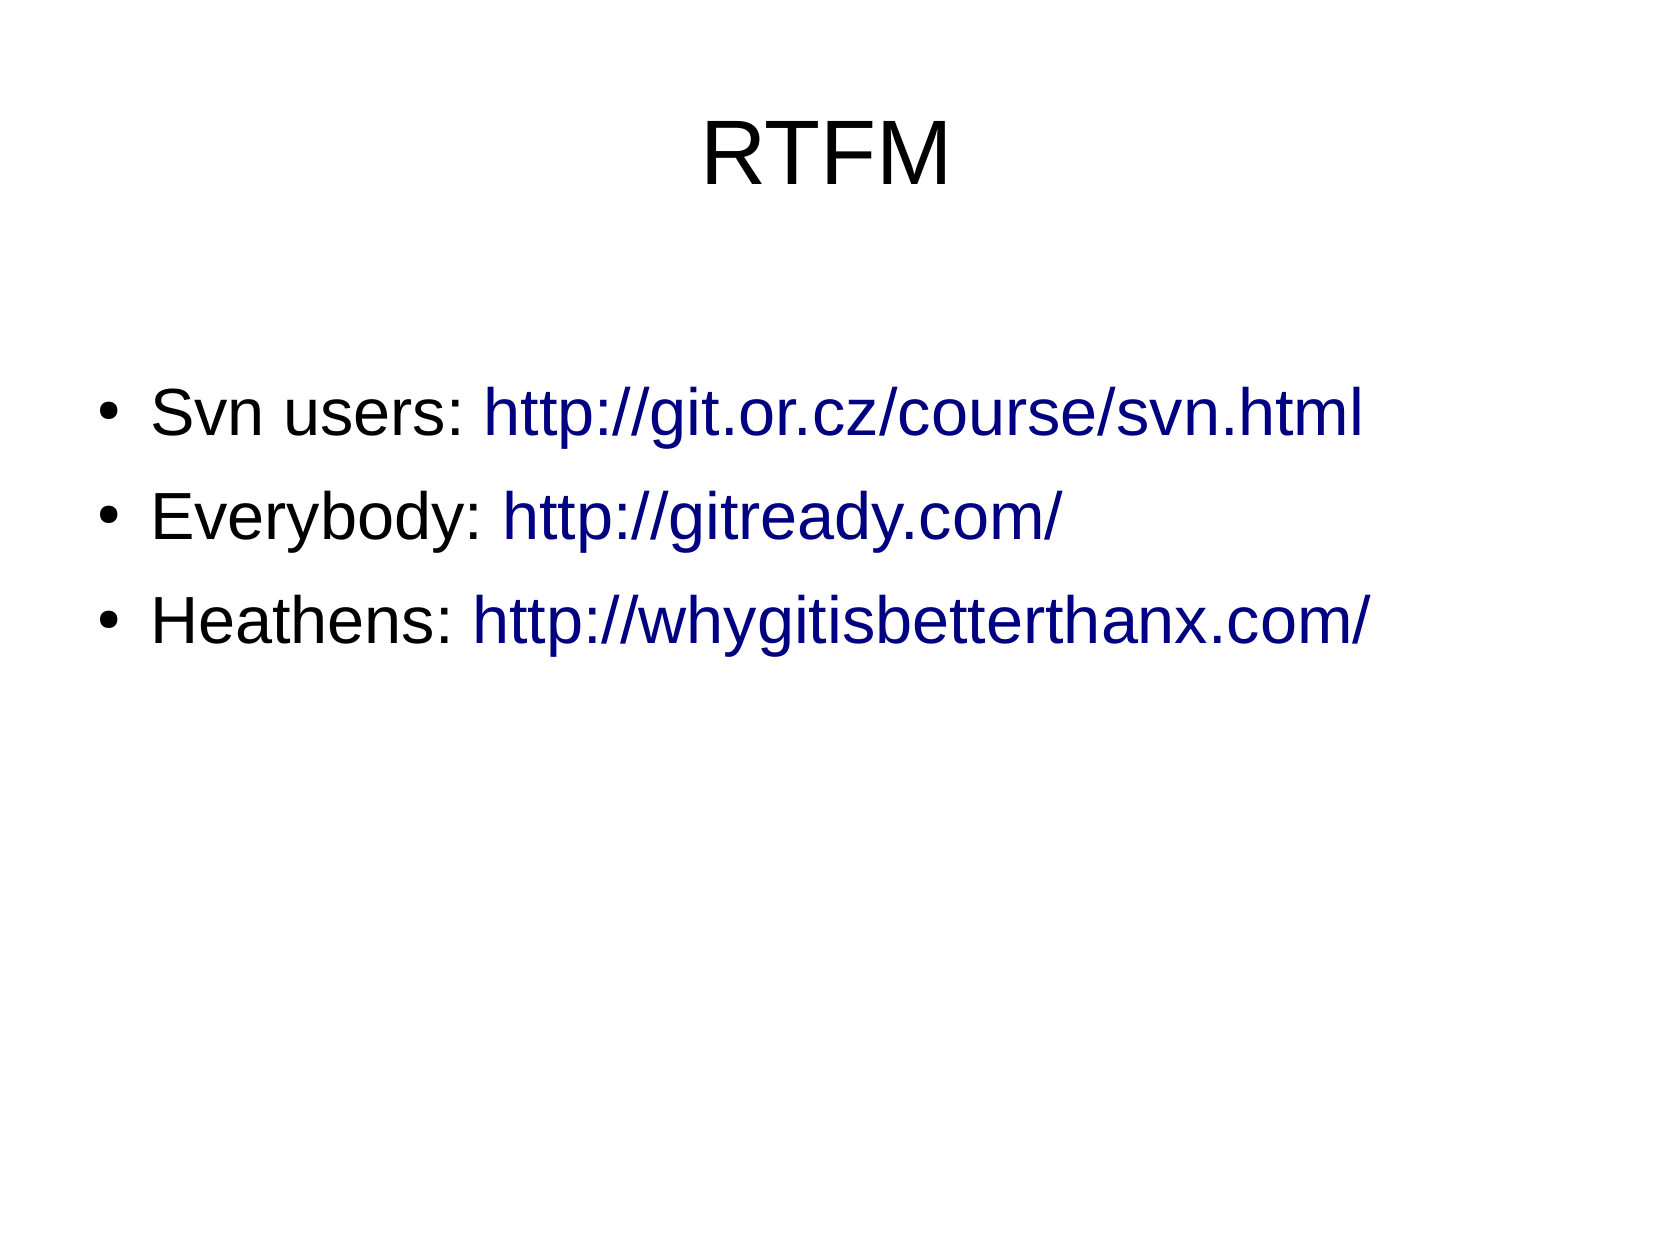

# RTFM
Svn users: http://git.or.cz/course/svn.html
Everybody: http://gitready.com/
Heathens: http://whygitisbetterthanx.com/